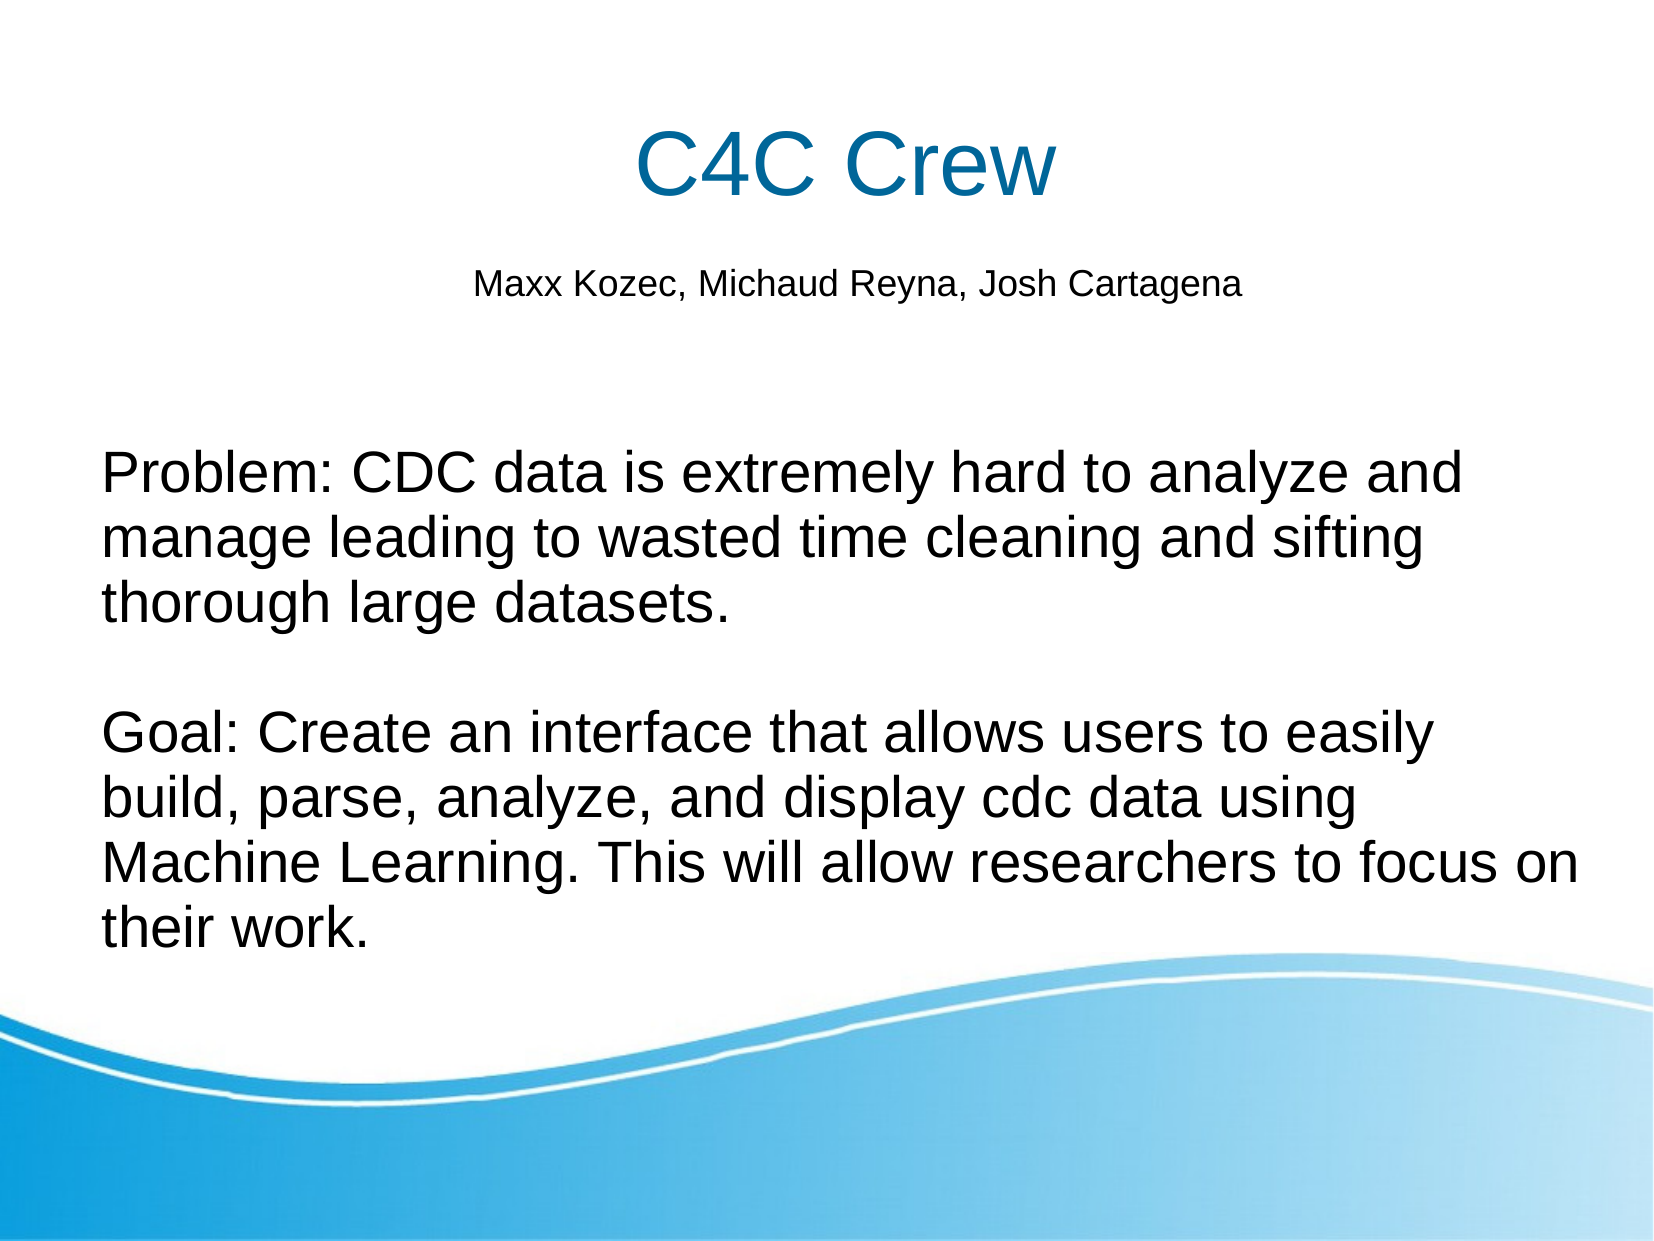

# C4C Crew
Maxx Kozec, Michaud Reyna, Josh Cartagena
Problem: CDC data is extremely hard to analyze and manage leading to wasted time cleaning and sifting thorough large datasets.
Goal: Create an interface that allows users to easily build, parse, analyze, and display cdc data using Machine Learning. This will allow researchers to focus on their work.